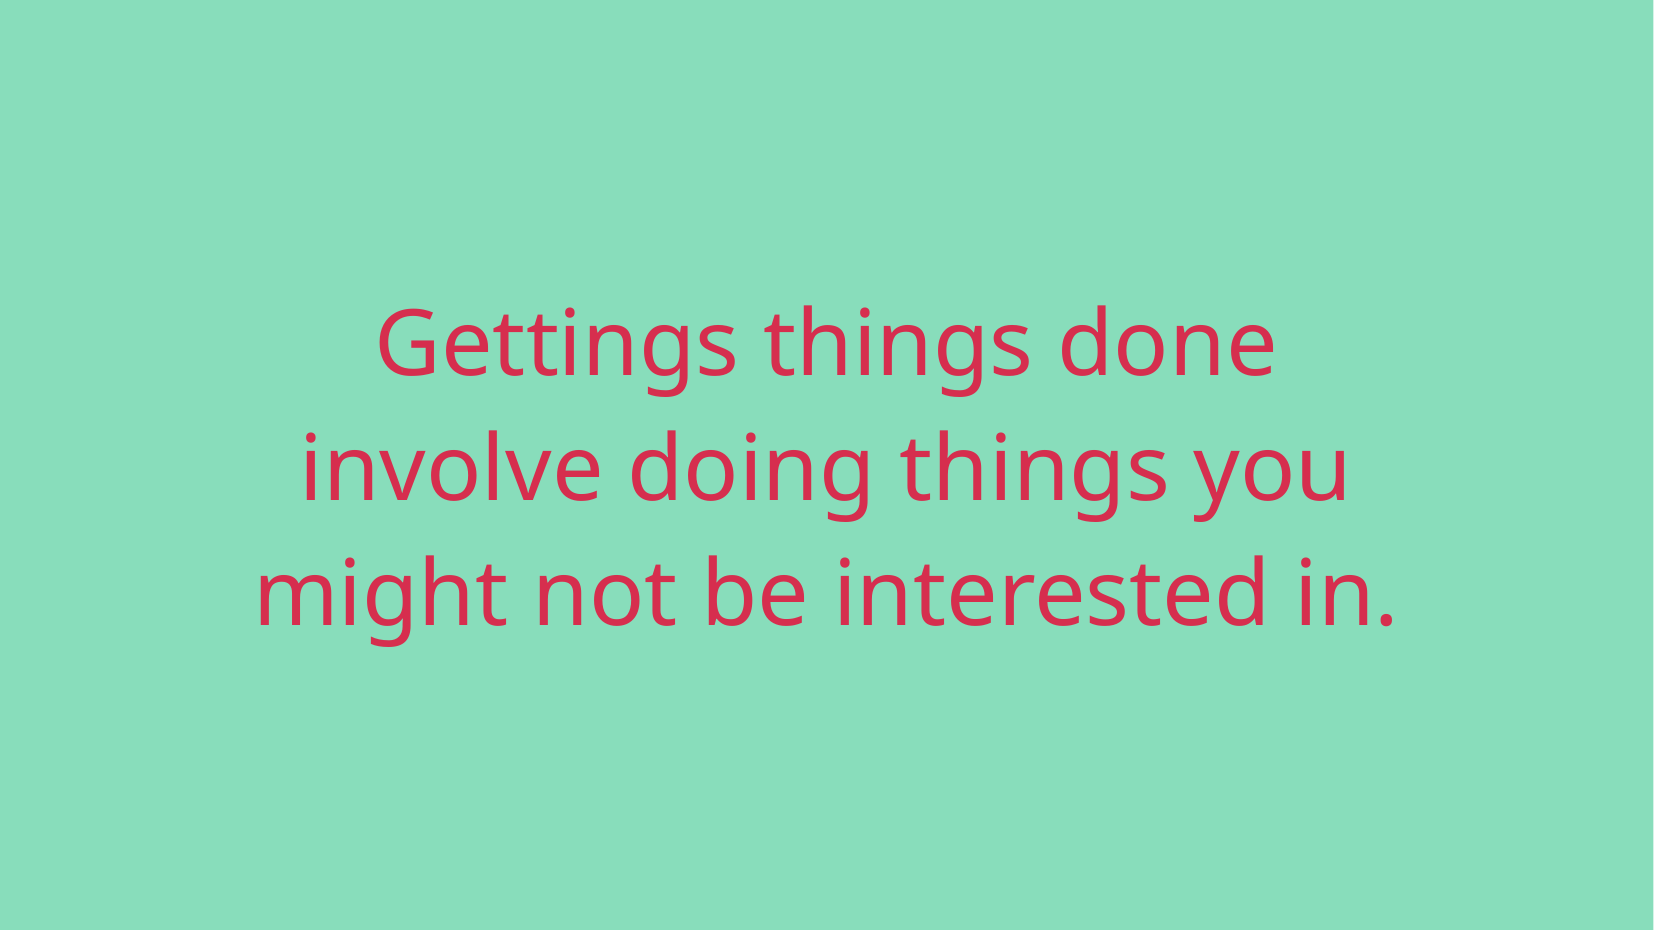

Gettings things done involve doing things you might not be interested in.